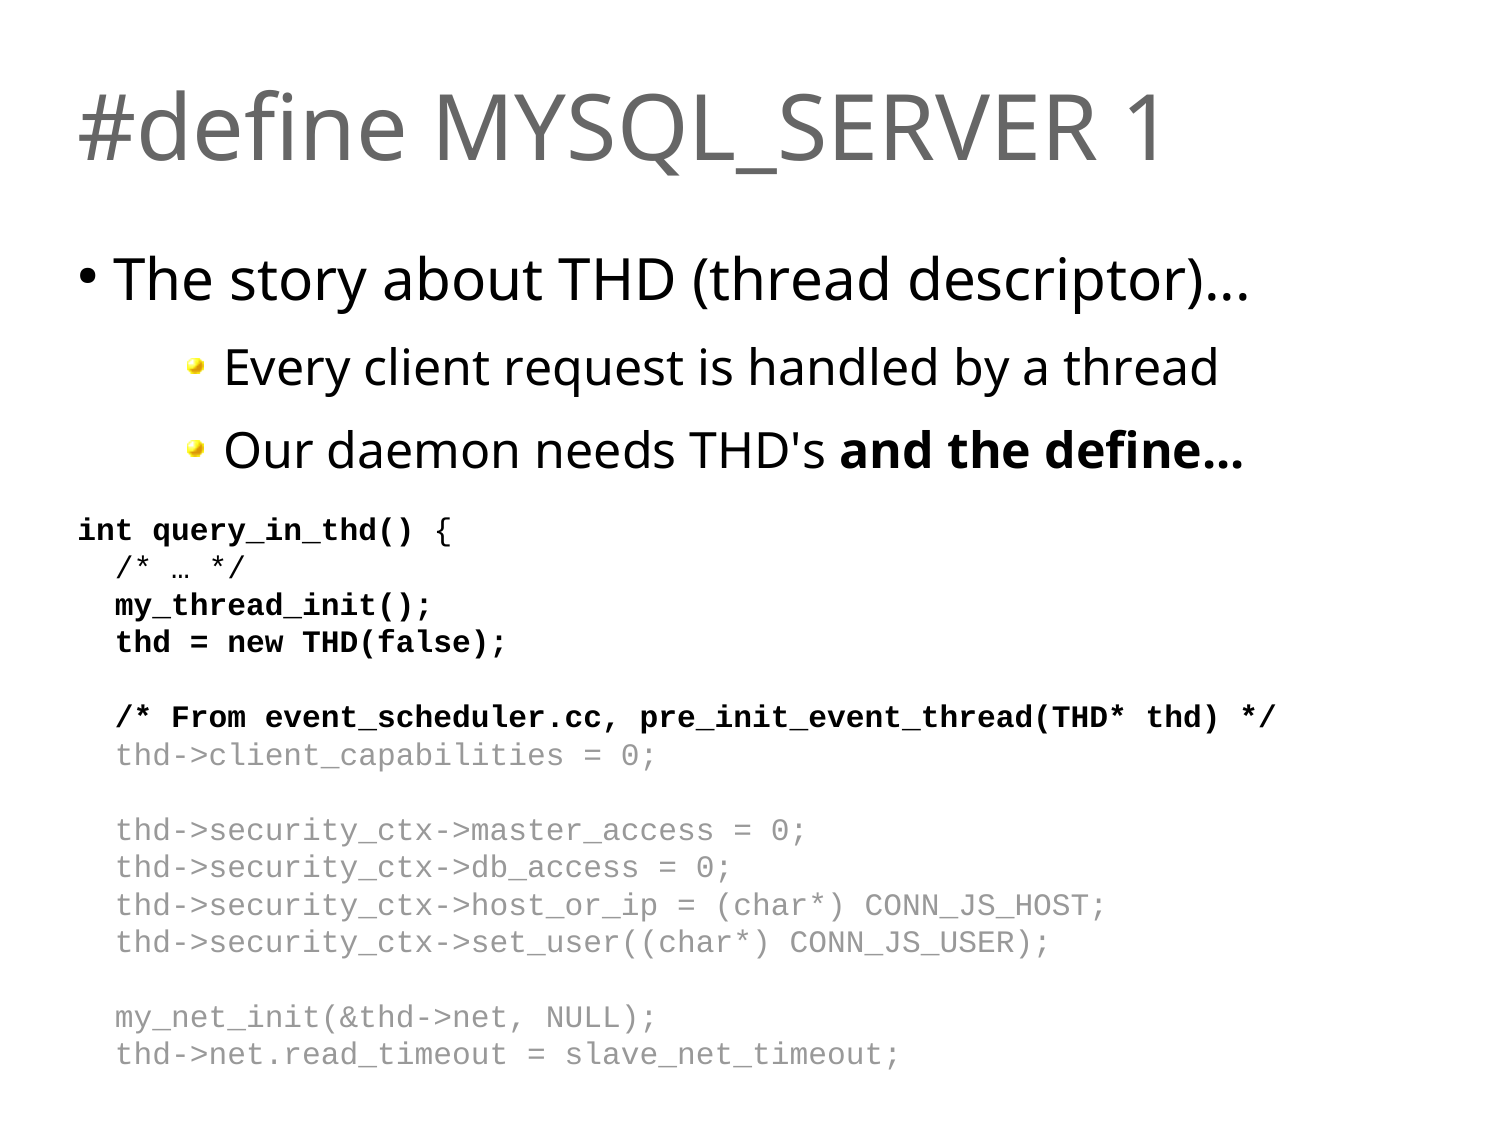

#define MYSQL_SERVER 1
# The story about THD (thread descriptor)...
Every client request is handled by a thread
Our daemon needs THD's and the define...
int query_in_thd() {
 /* … */
 my_thread_init();
 thd = new THD(false);
 /* From event_scheduler.cc, pre_init_event_thread(THD* thd) */
 thd->client_capabilities = 0;
 thd->security_ctx->master_access = 0;
 thd->security_ctx->db_access = 0;
 thd->security_ctx->host_or_ip = (char*) CONN_JS_HOST;
 thd->security_ctx->set_user((char*) CONN_JS_USER);
 my_net_init(&thd->net, NULL);
 thd->net.read_timeout = slave_net_timeout;